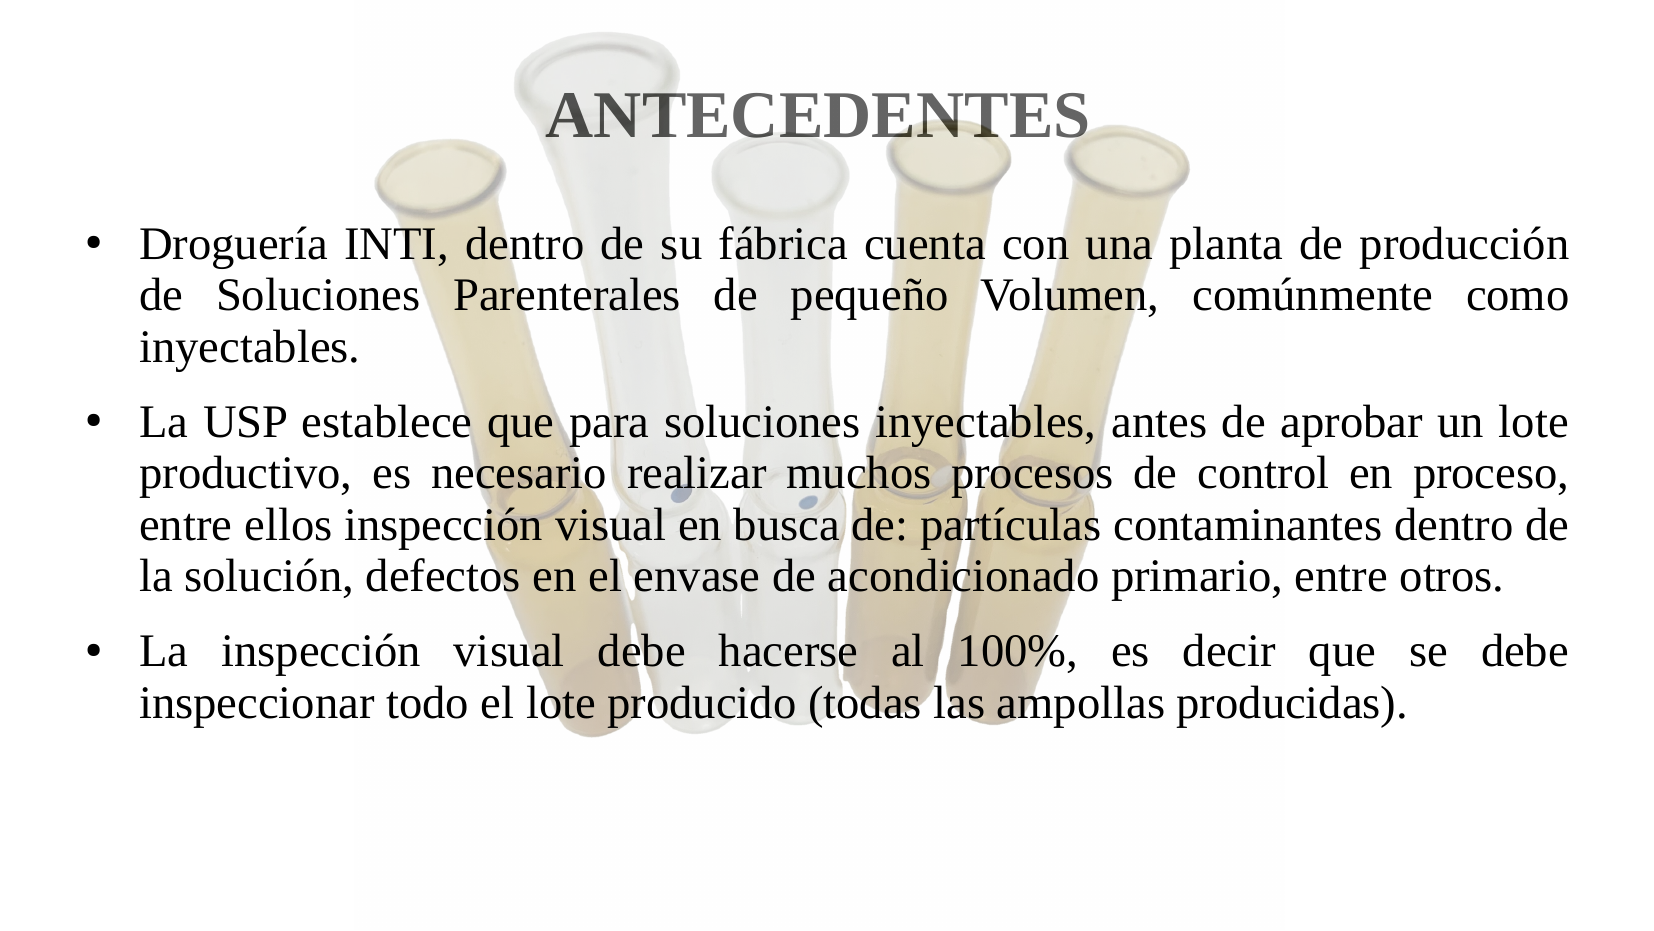

# ANTECEDENTES
Droguería INTI, dentro de su fábrica cuenta con una planta de producción de Soluciones Parenterales de pequeño Volumen, comúnmente como inyectables.
La USP establece que para soluciones inyectables, antes de aprobar un lote productivo, es necesario realizar muchos procesos de control en proceso, entre ellos inspección visual en busca de: partículas contaminantes dentro de la solución, defectos en el envase de acondicionado primario, entre otros.
La inspección visual debe hacerse al 100%, es decir que se debe inspeccionar todo el lote producido (todas las ampollas producidas).